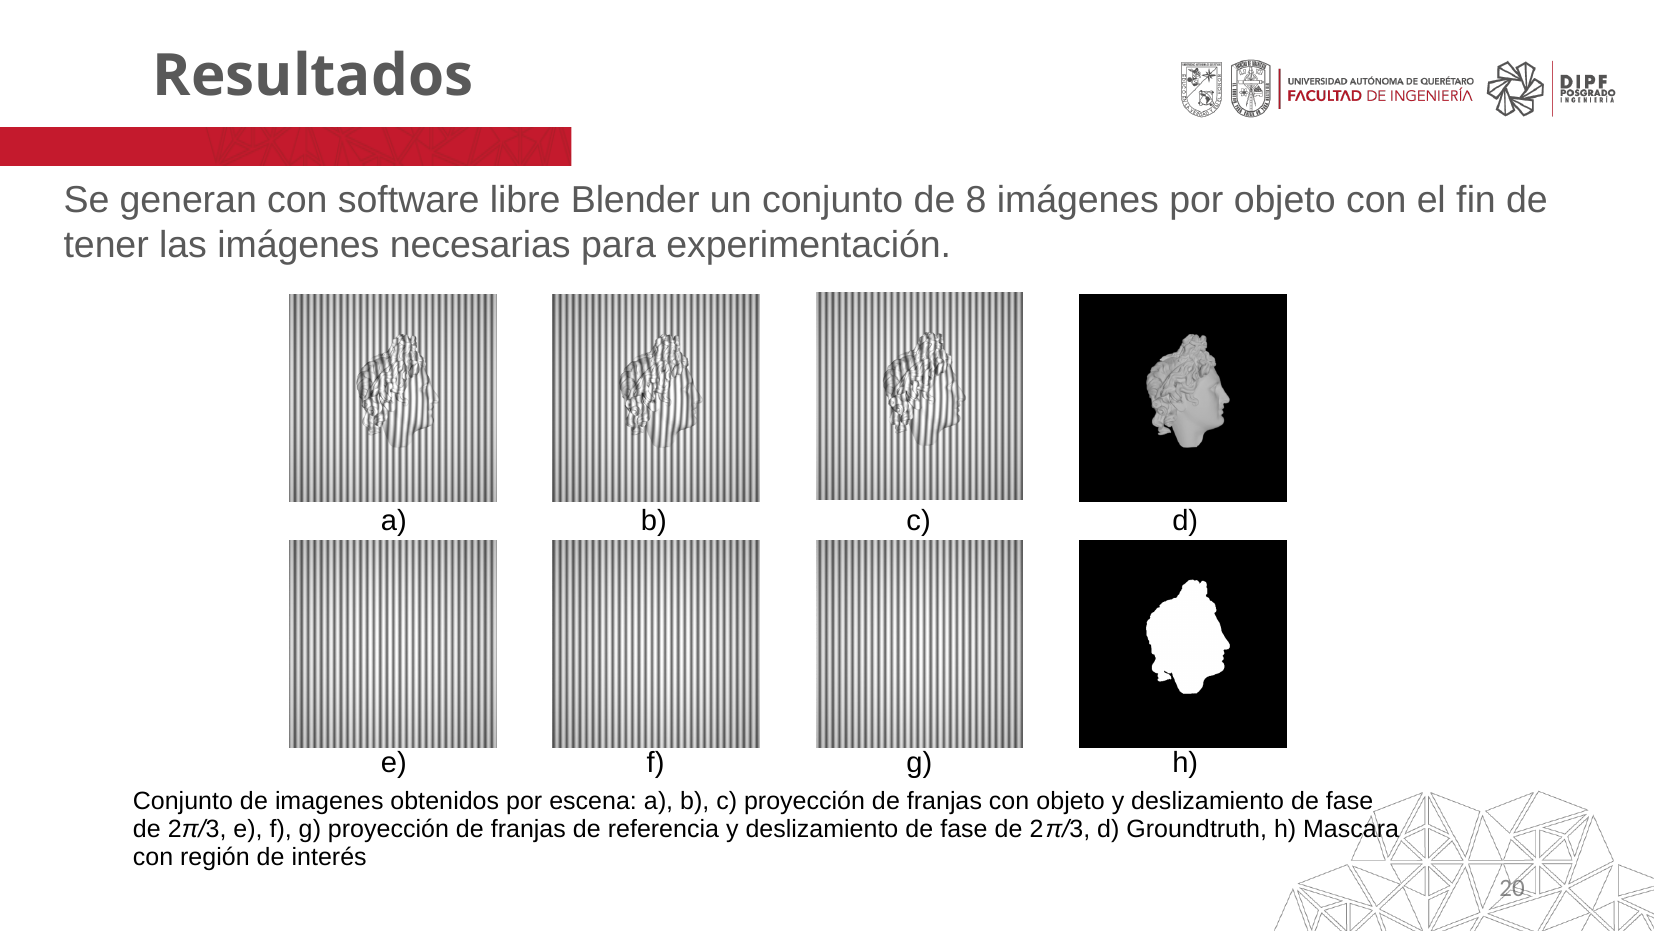

Resultados
Se generan con software libre Blender un conjunto de 8 imágenes por objeto con el fin de tener las imágenes necesarias para experimentación.
a)
b)
c)
d)
e)
f)
g)
h)
Conjunto de imagenes obtenidos por escena: a), b), c) proyección de franjas con objeto y deslizamiento de fase de 2π/3, e), f), g) proyección de franjas de referencia y deslizamiento de fase de 2π/3, d) Groundtruth, h) Mascara
con región de interés
20